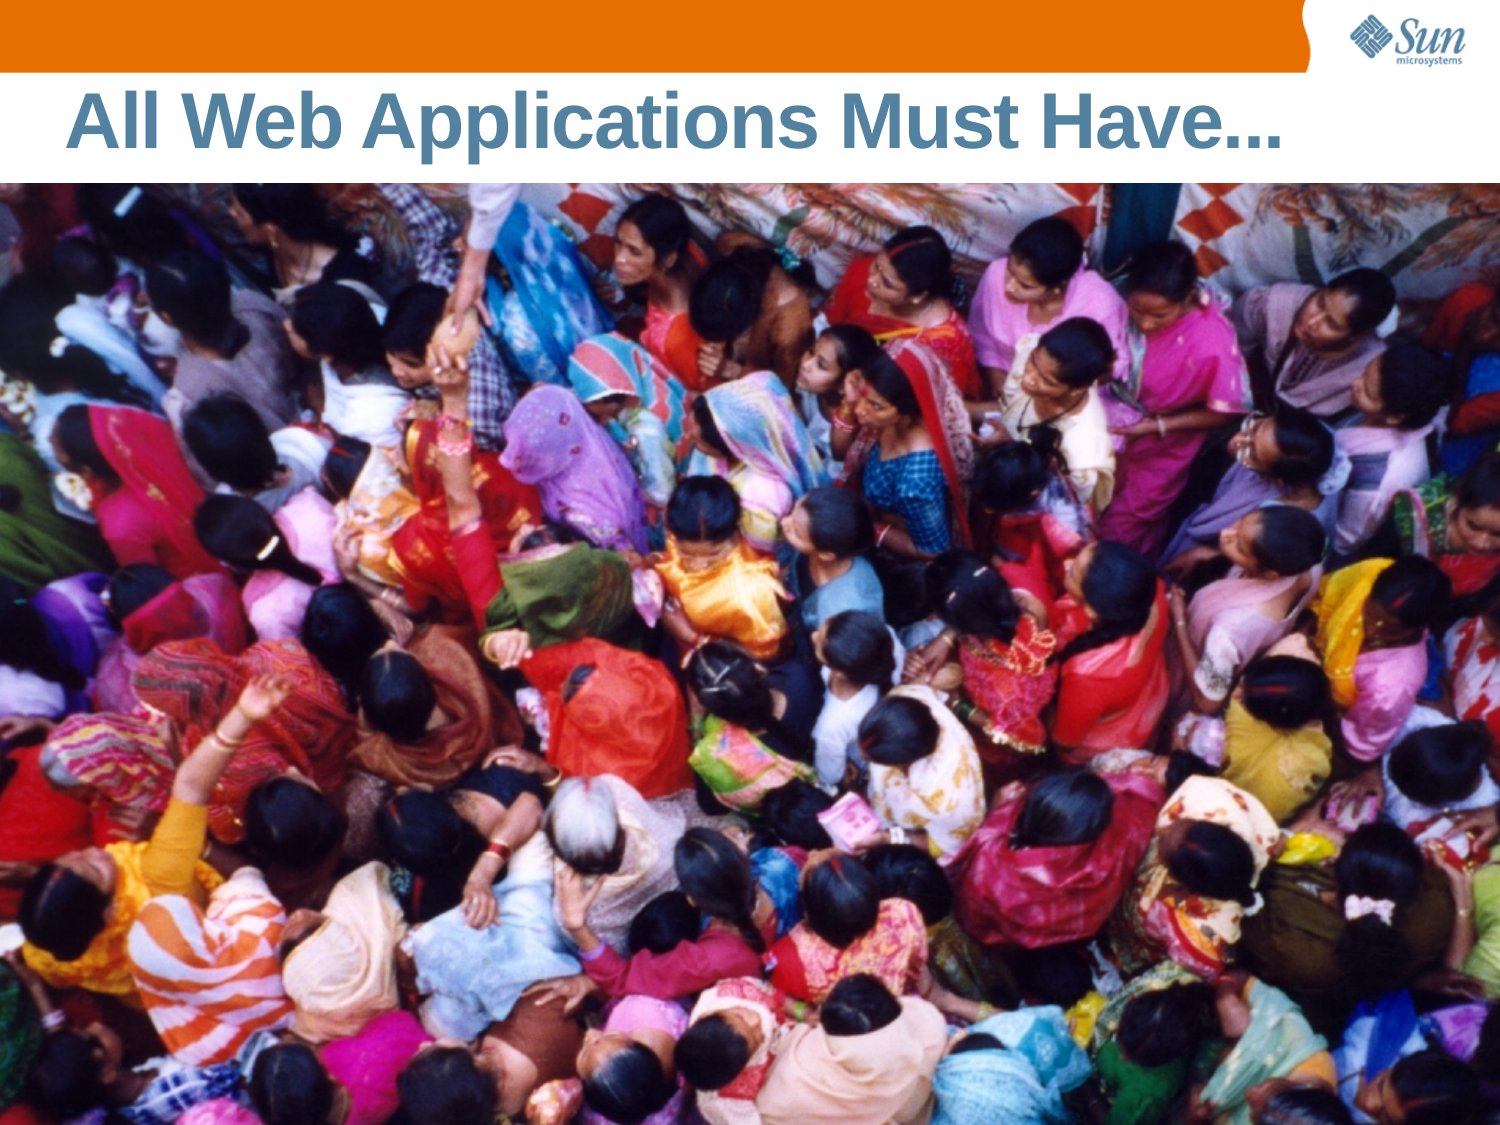

# All Web Applications Must Have...
8